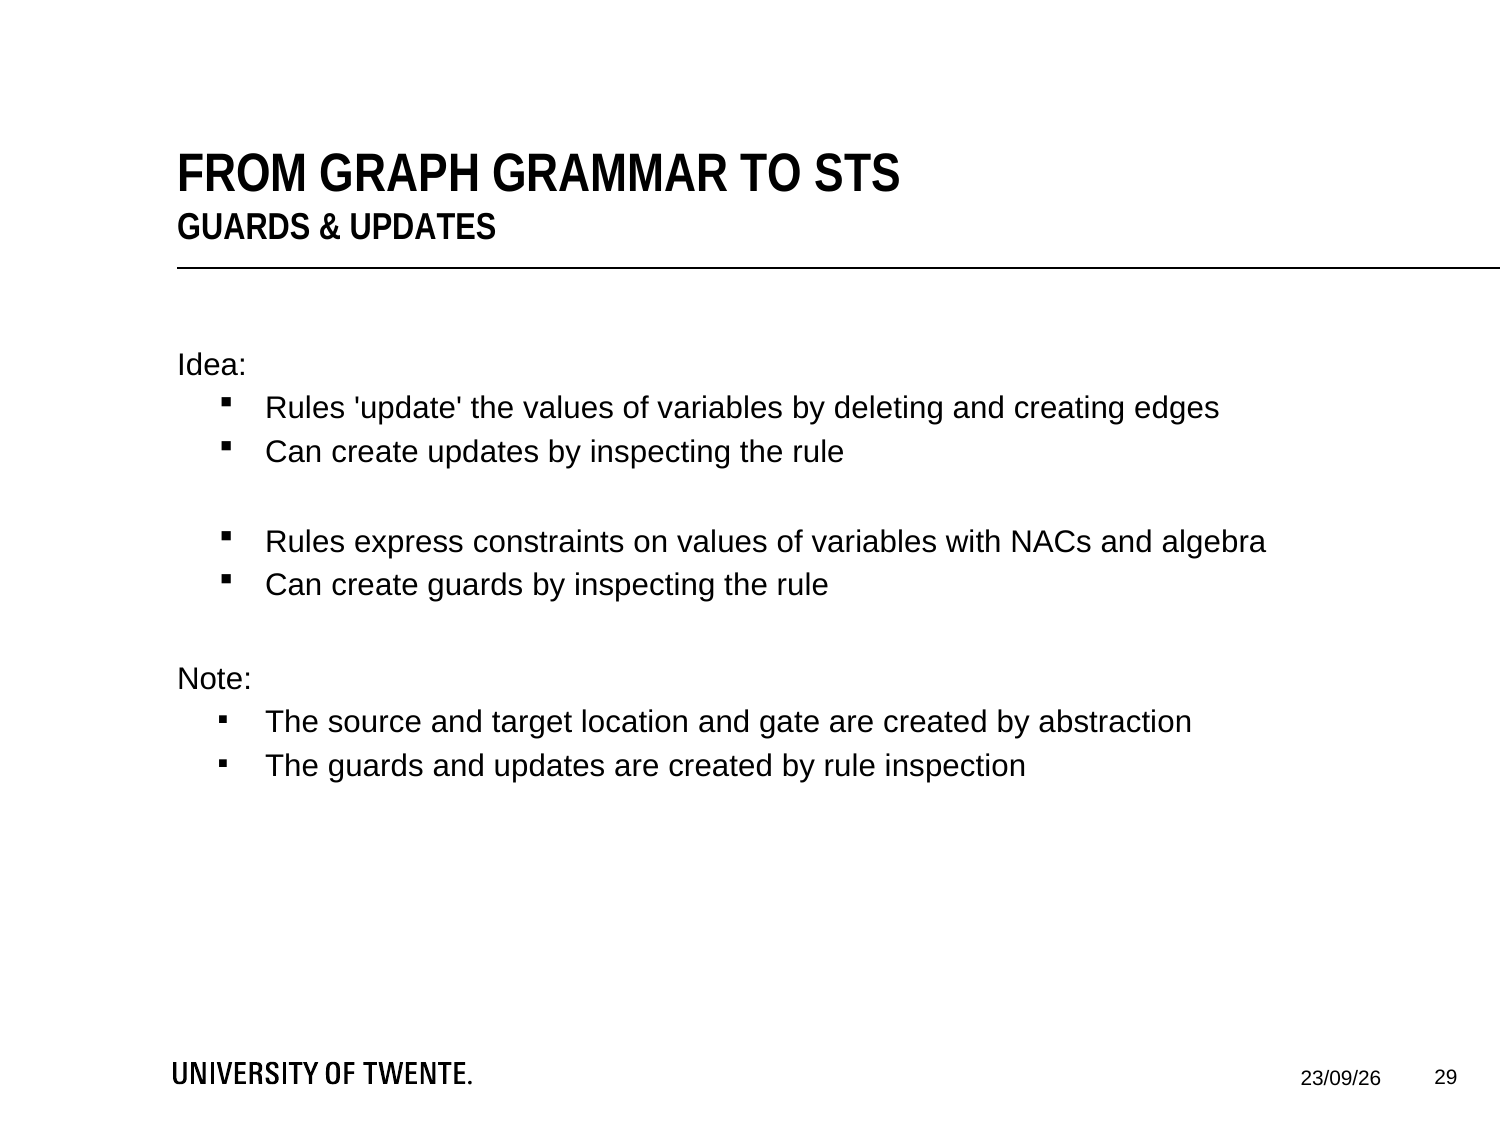

# FROM GRAPH GRAMMAR TO STS GUARDS & UPDATES
Idea:
Rules 'update' the values of variables by deleting and creating edges
Can create updates by inspecting the rule
Rules express constraints on values of variables with NACs and algebra
Can create guards by inspecting the rule
Note:
The source and target location and gate are created by abstraction
The guards and updates are created by rule inspection